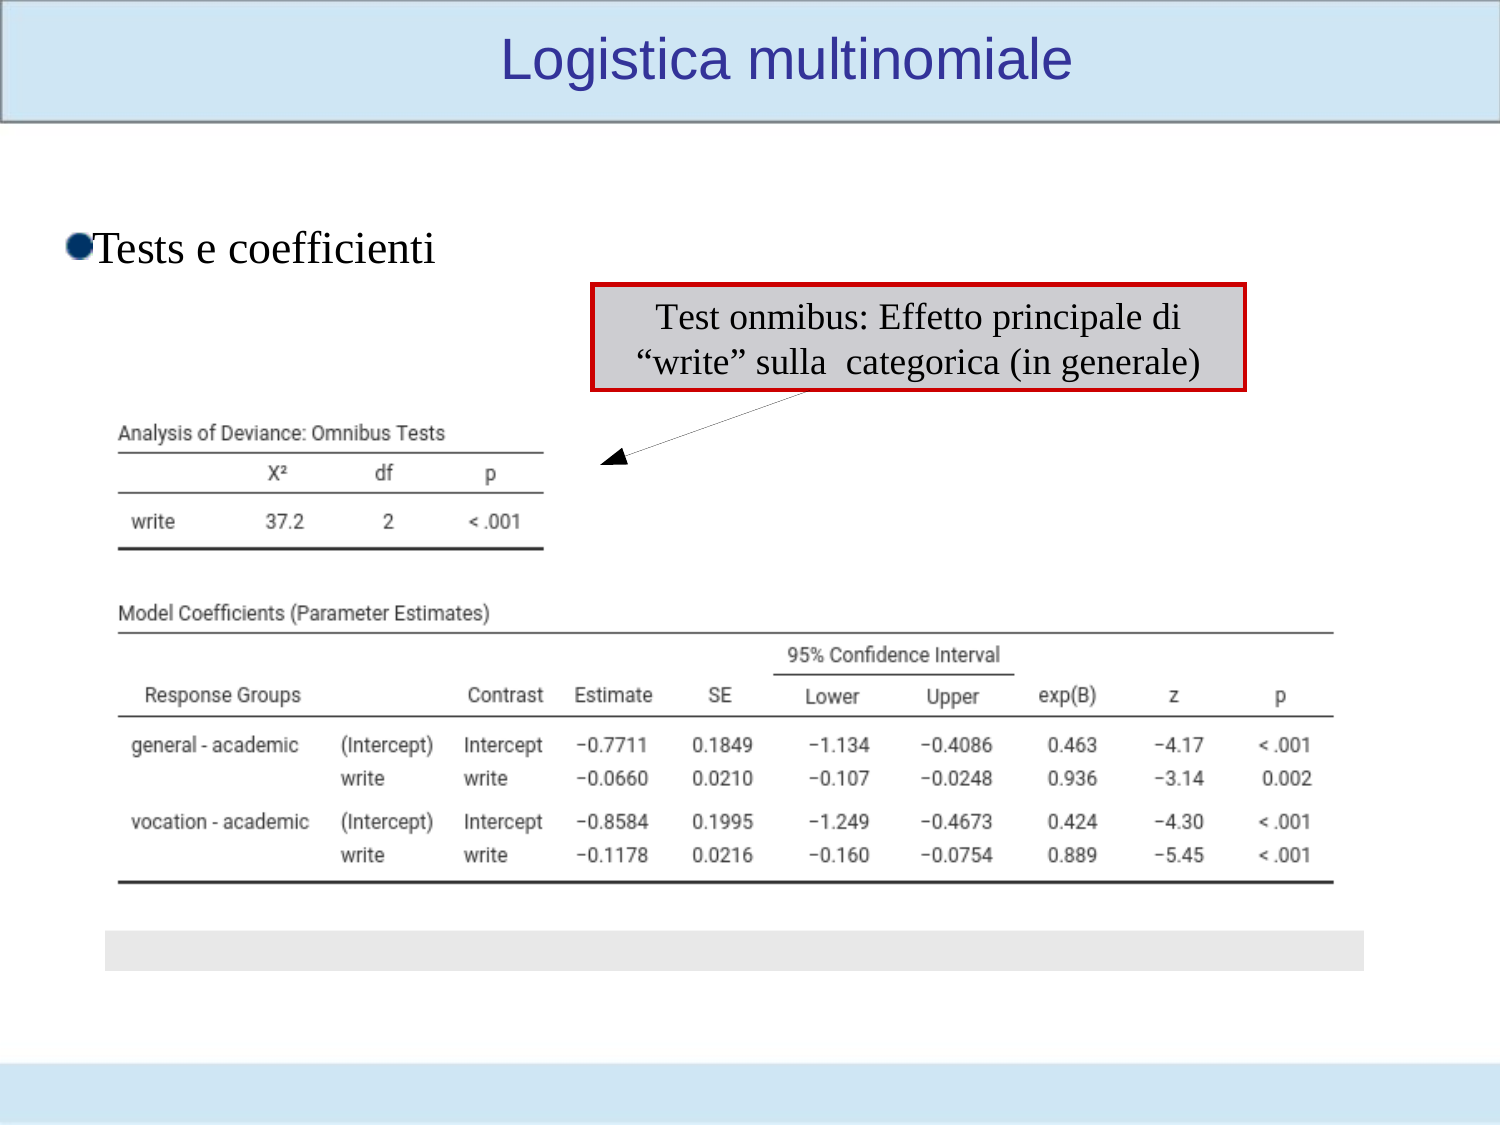

# Logistica multinomiale
Tests e coefficienti
Test onmibus: Effetto principale di “write” sulla categorica (in generale)